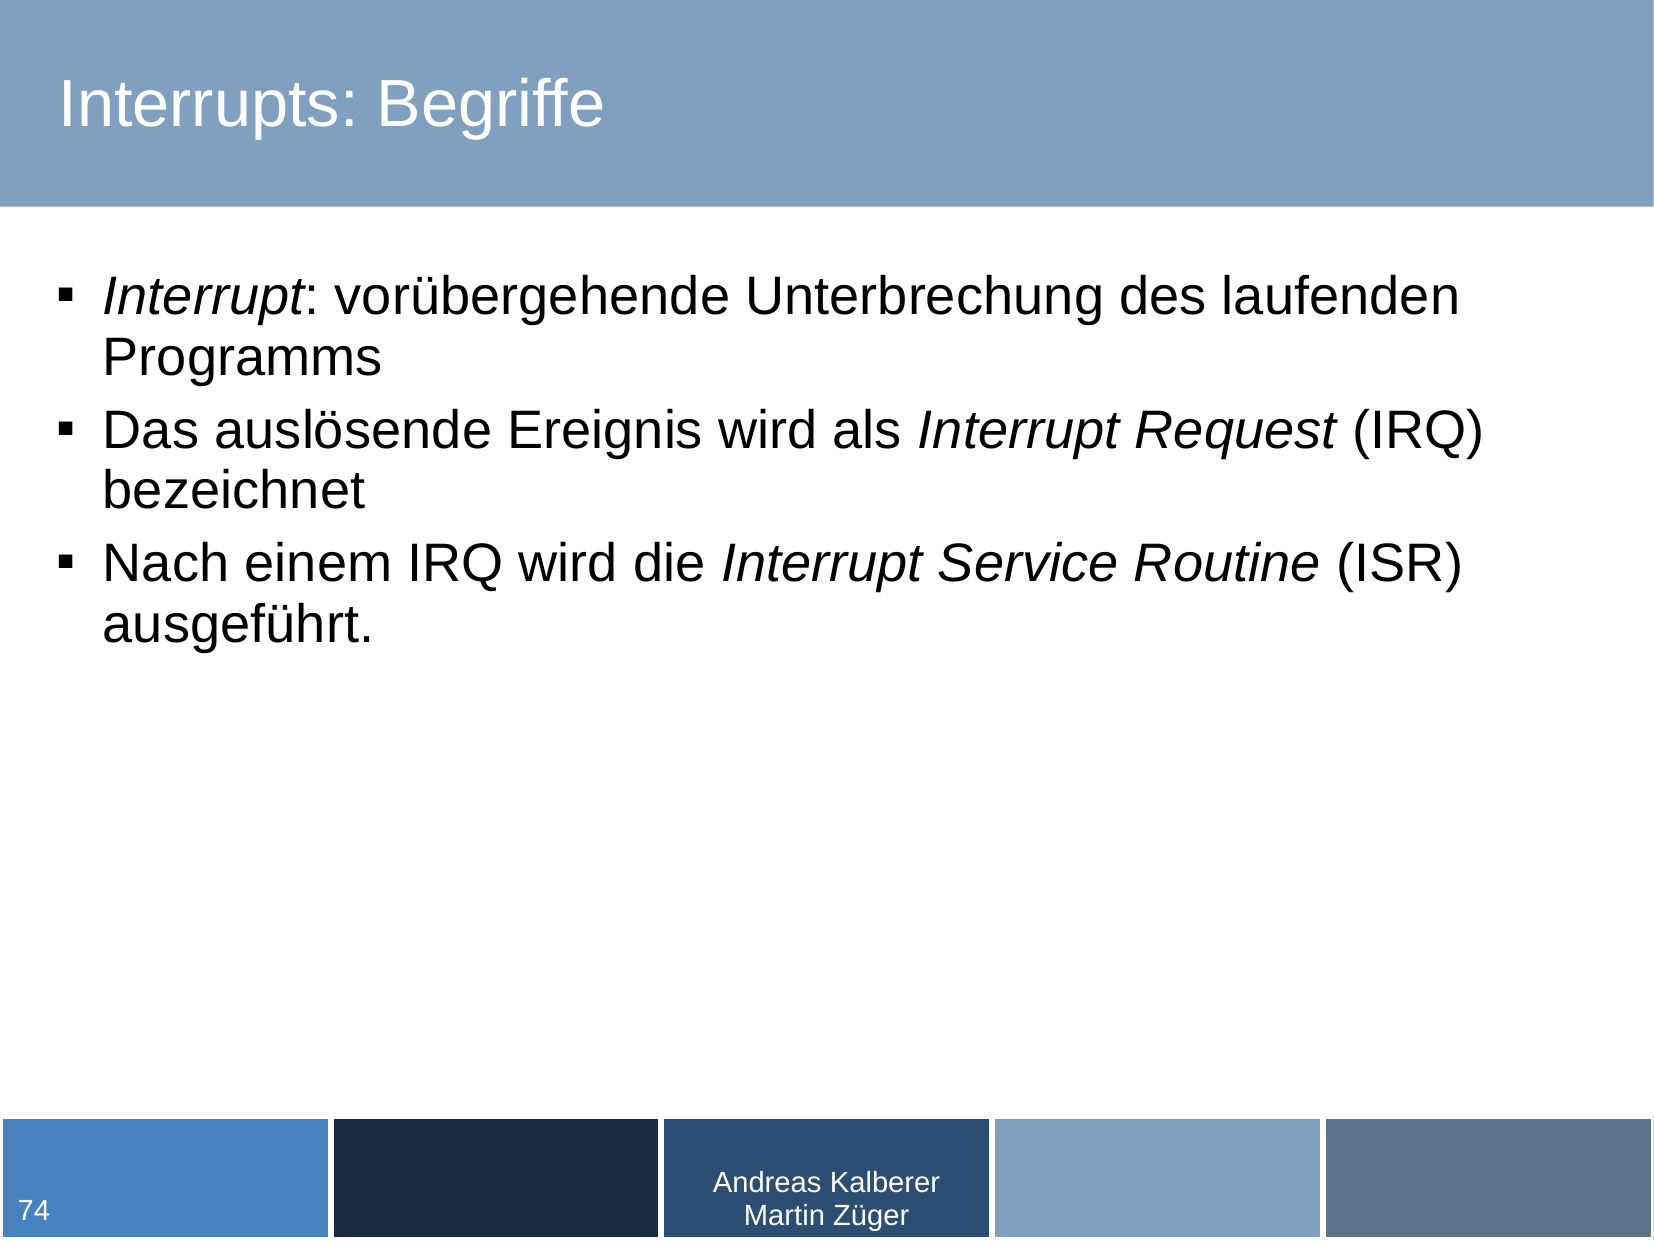

# Interrupts: Begriffe
Interrupt: vorübergehende Unterbrechung des laufenden Programms
Das auslösende Ereignis wird als Interrupt Request (IRQ) bezeichnet
Nach einem IRQ wird die Interrupt Service Routine (ISR) ausgeführt.
LibreOffice Productivity Suite
74